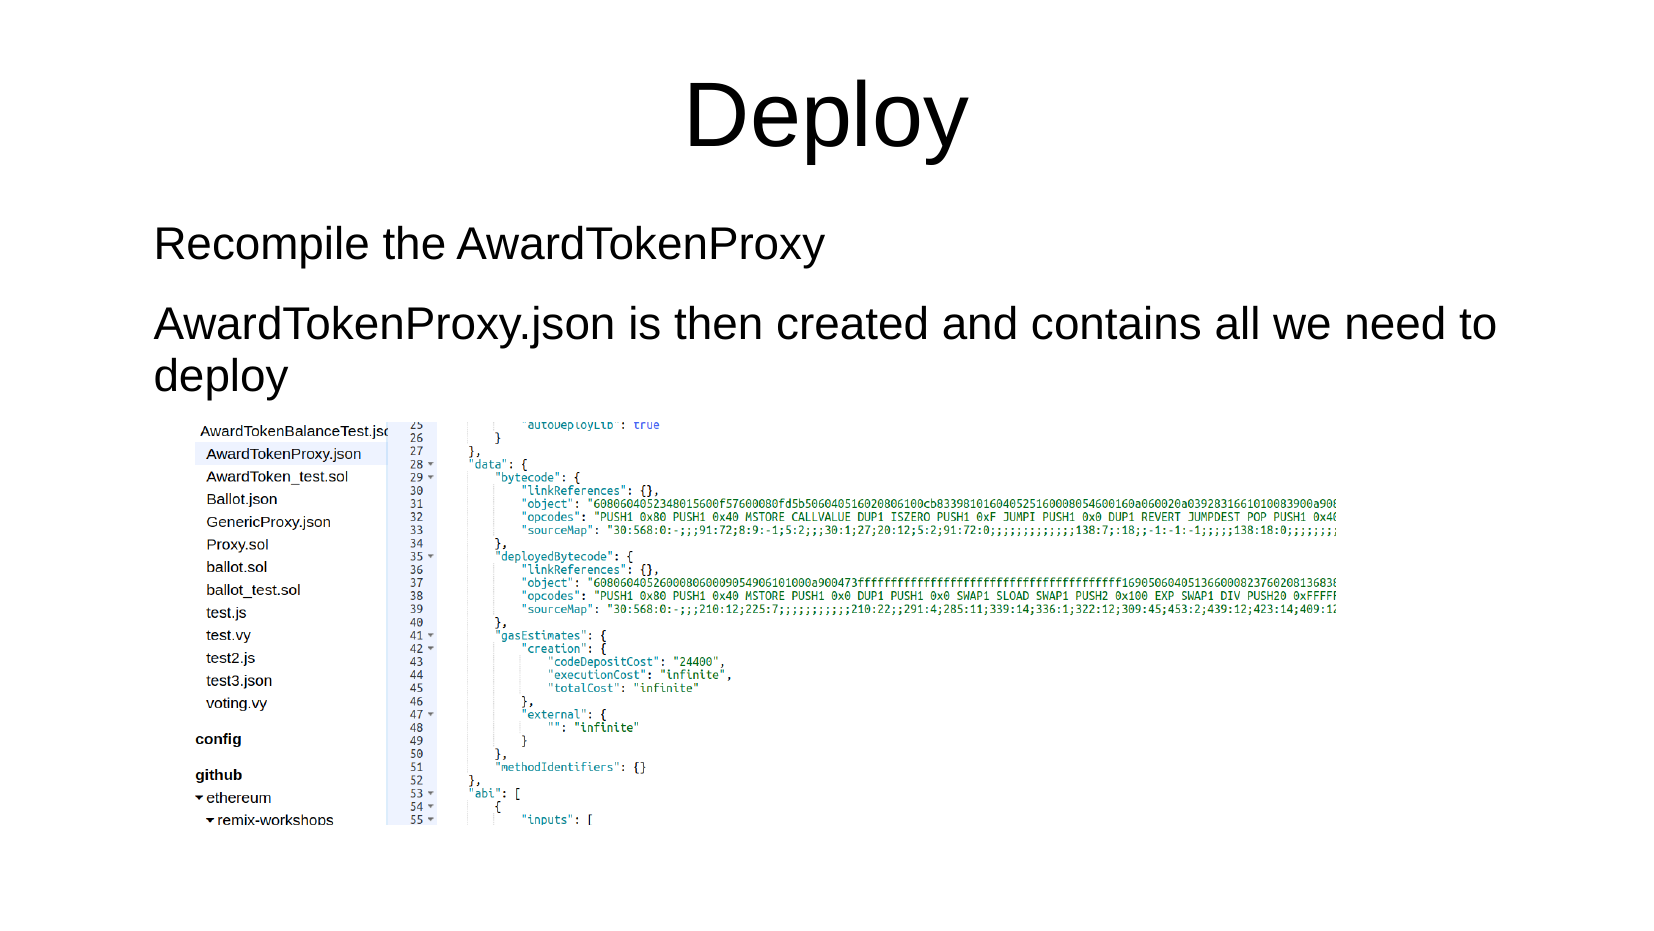

# Deploy
Recompile the AwardTokenProxy
AwardTokenProxy.json is then created and contains all we need to deploy